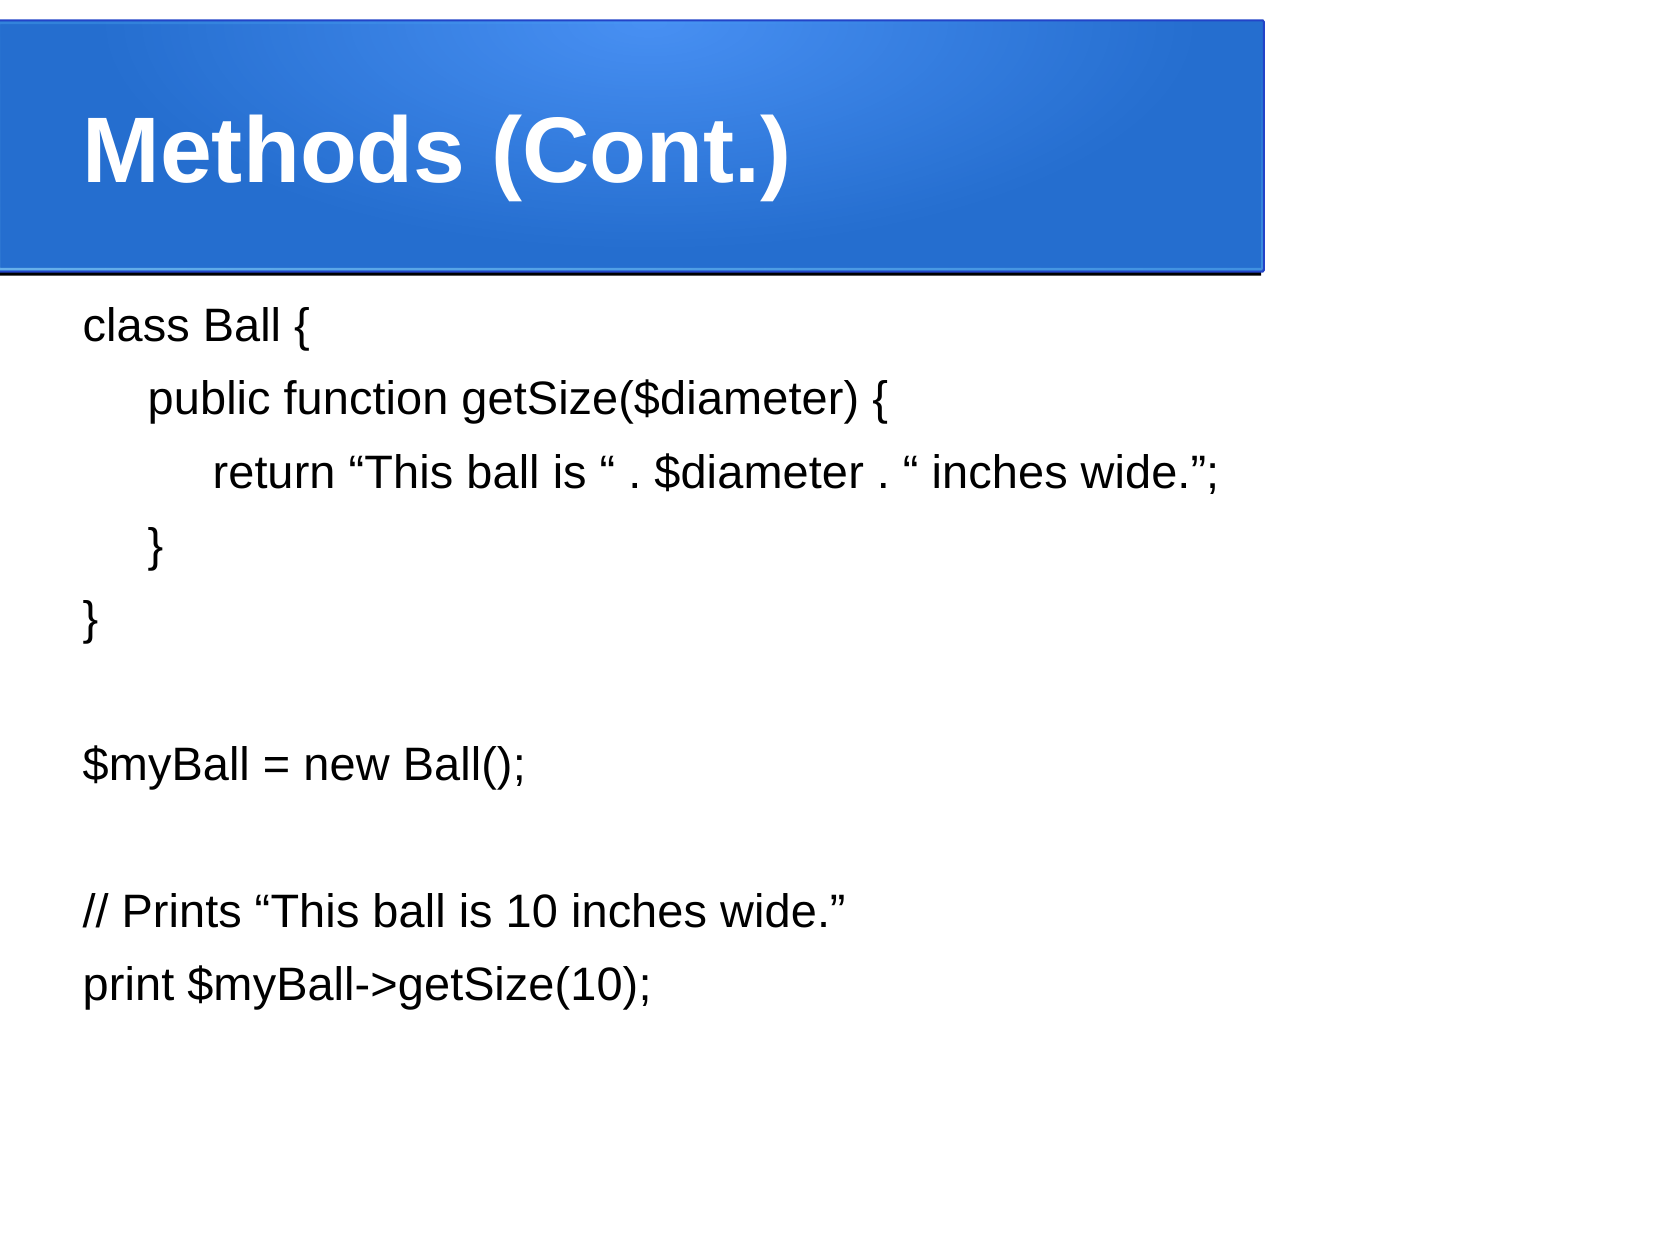

# Methods (Cont.)
class Ball {
 public function getSize($diameter) {
 return “This ball is “ . $diameter . “ inches wide.”;
 }
}
$myBall = new Ball();
// Prints “This ball is 10 inches wide.”
print $myBall->getSize(10);